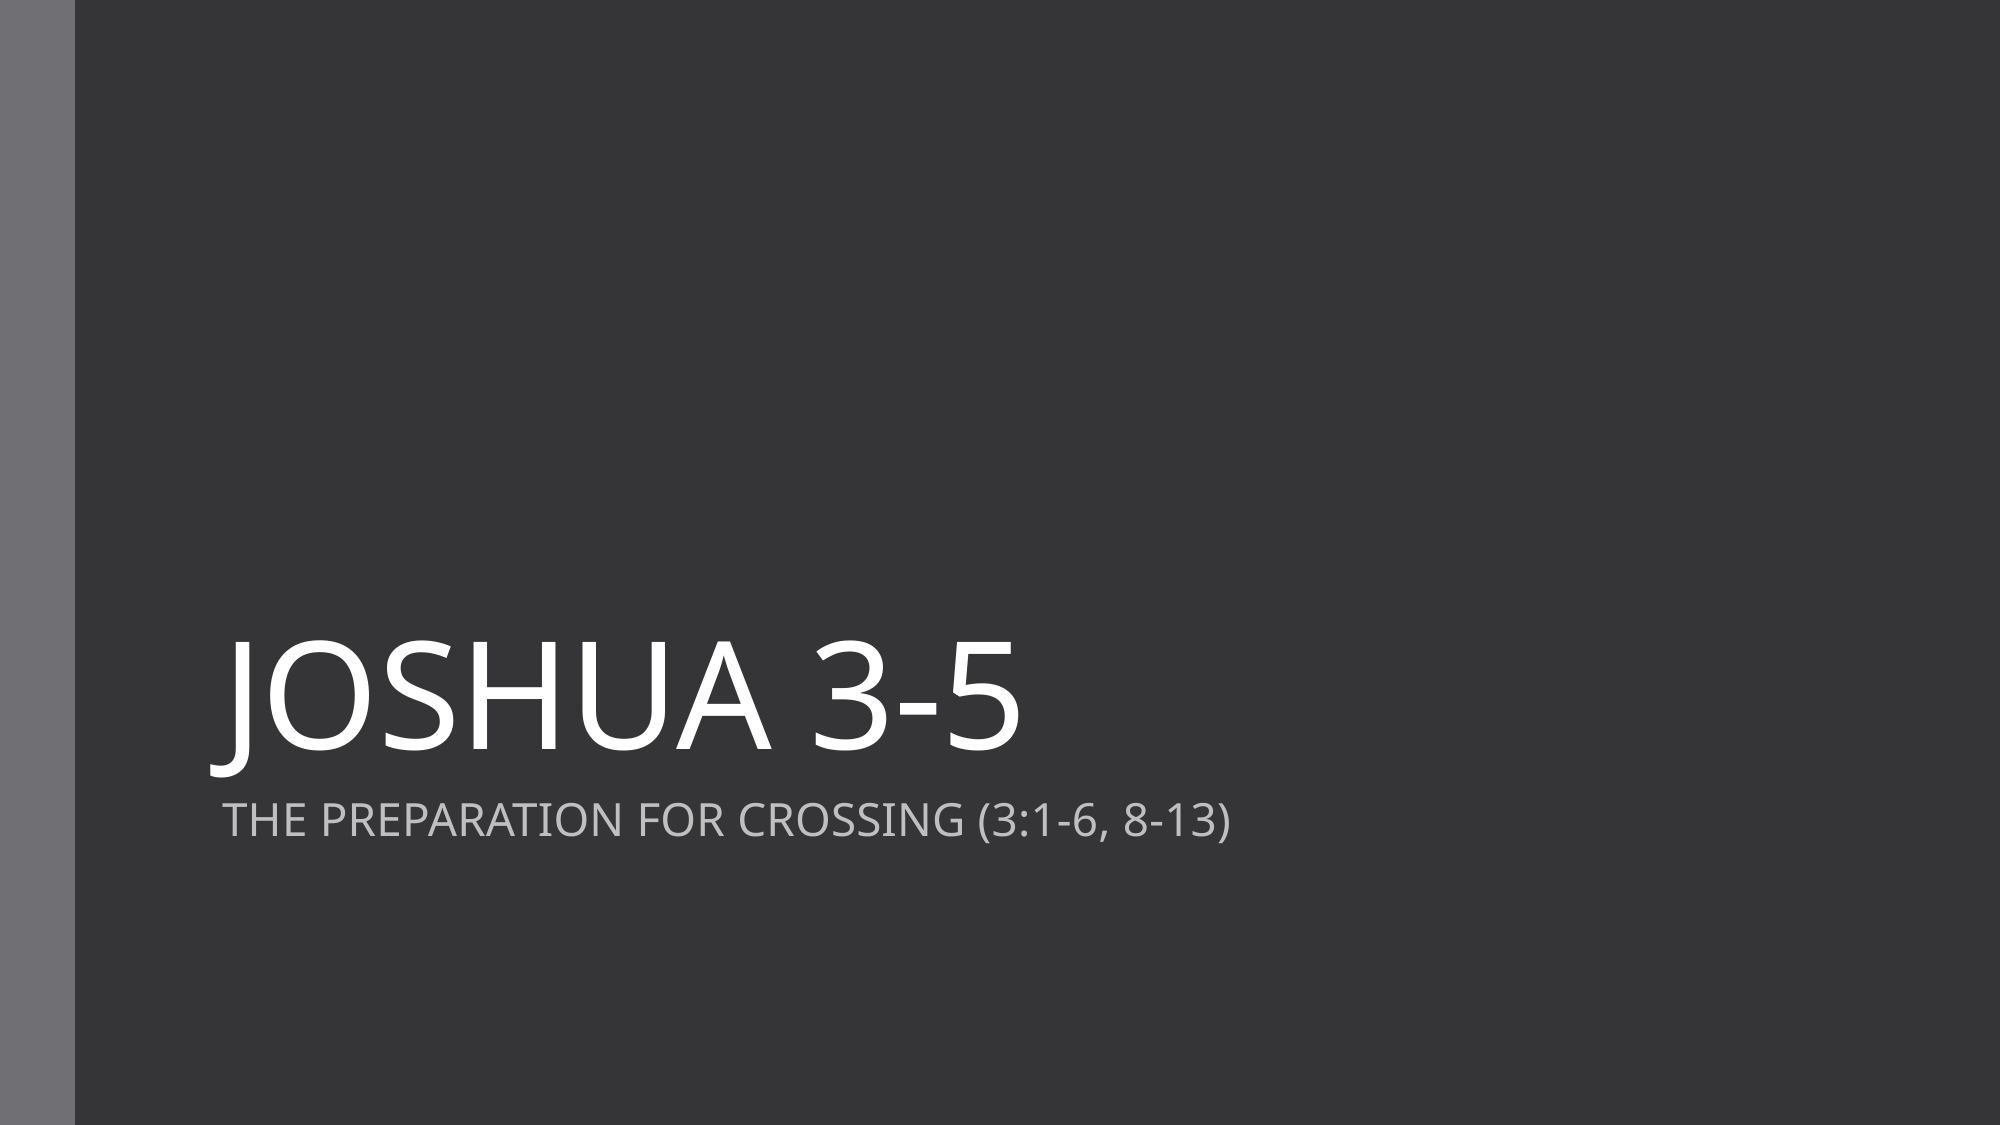

# JOSHUA 3-5
THE PREPARATION FOR CROSSING (3:1-6, 8-13)